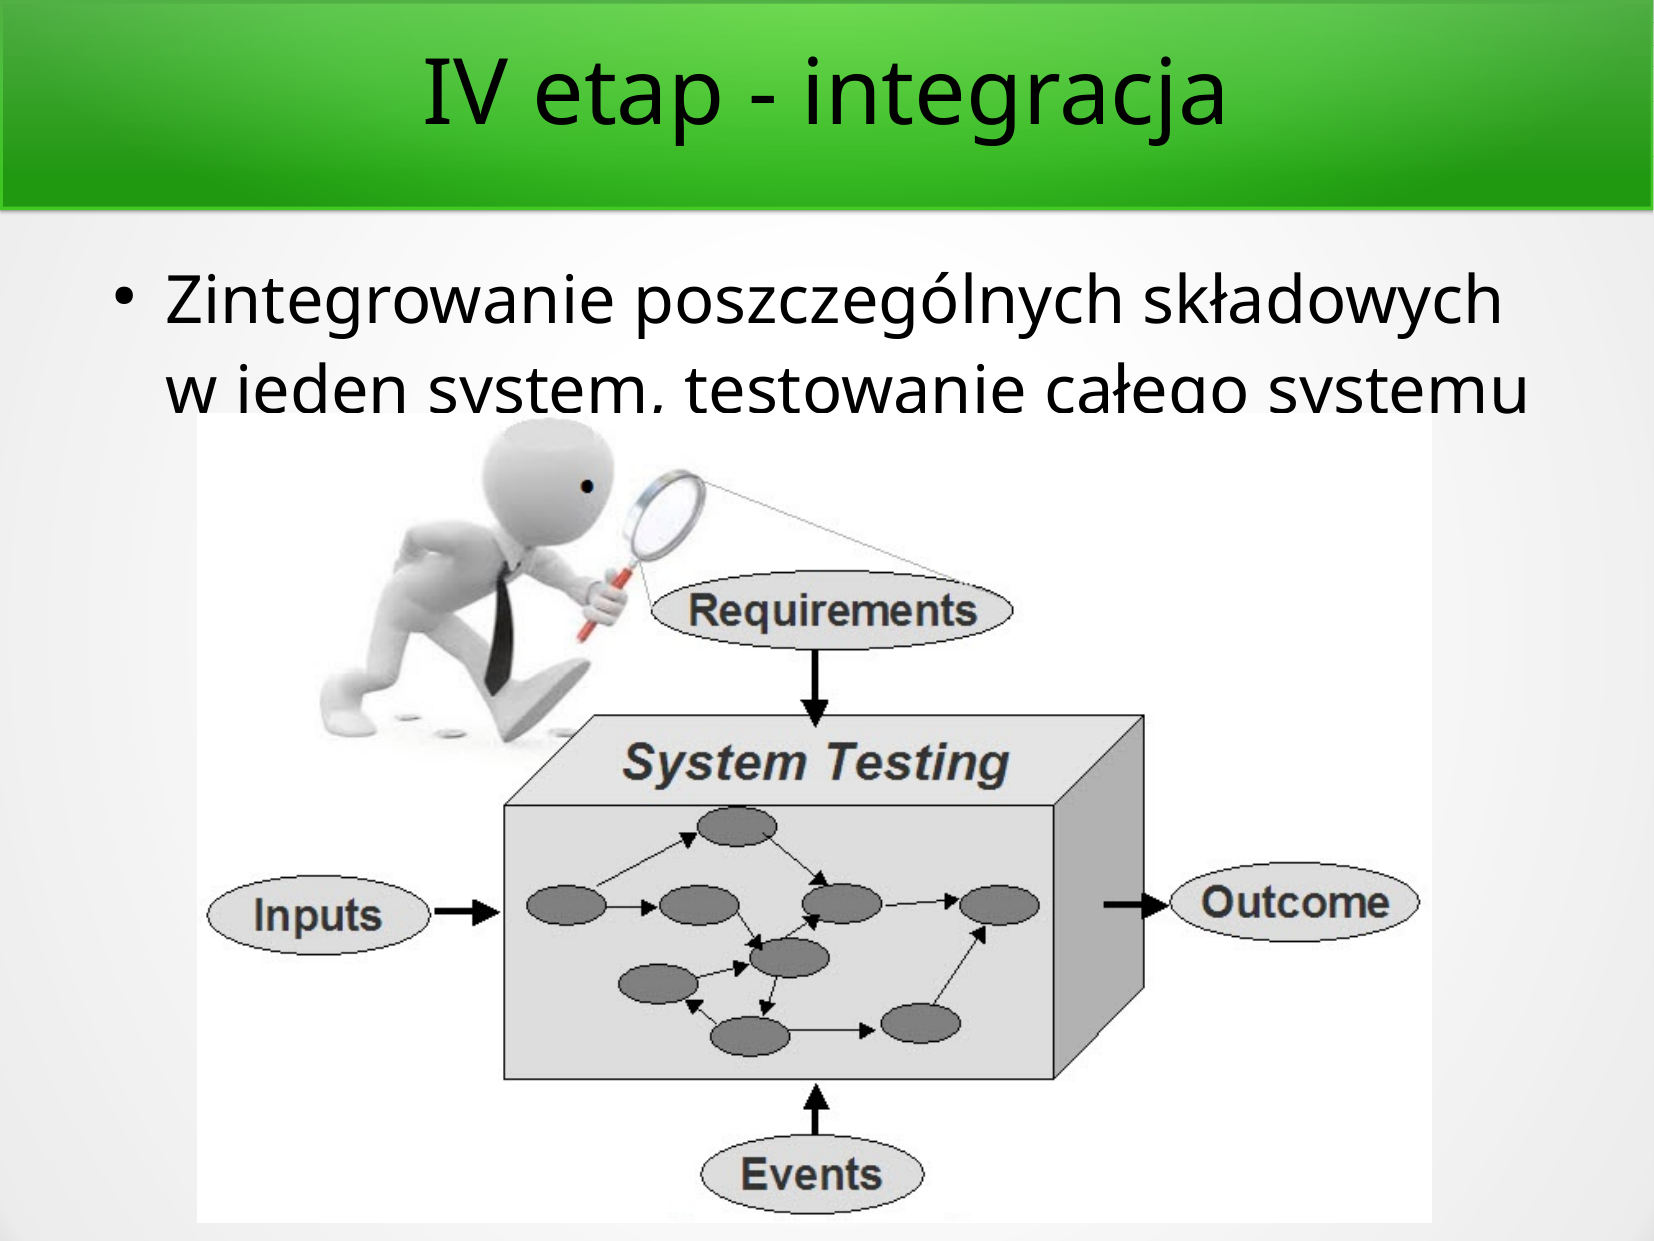

# IV etap - integracja
Zintegrowanie poszczególnych składowych w jeden system, testowanie całego systemu